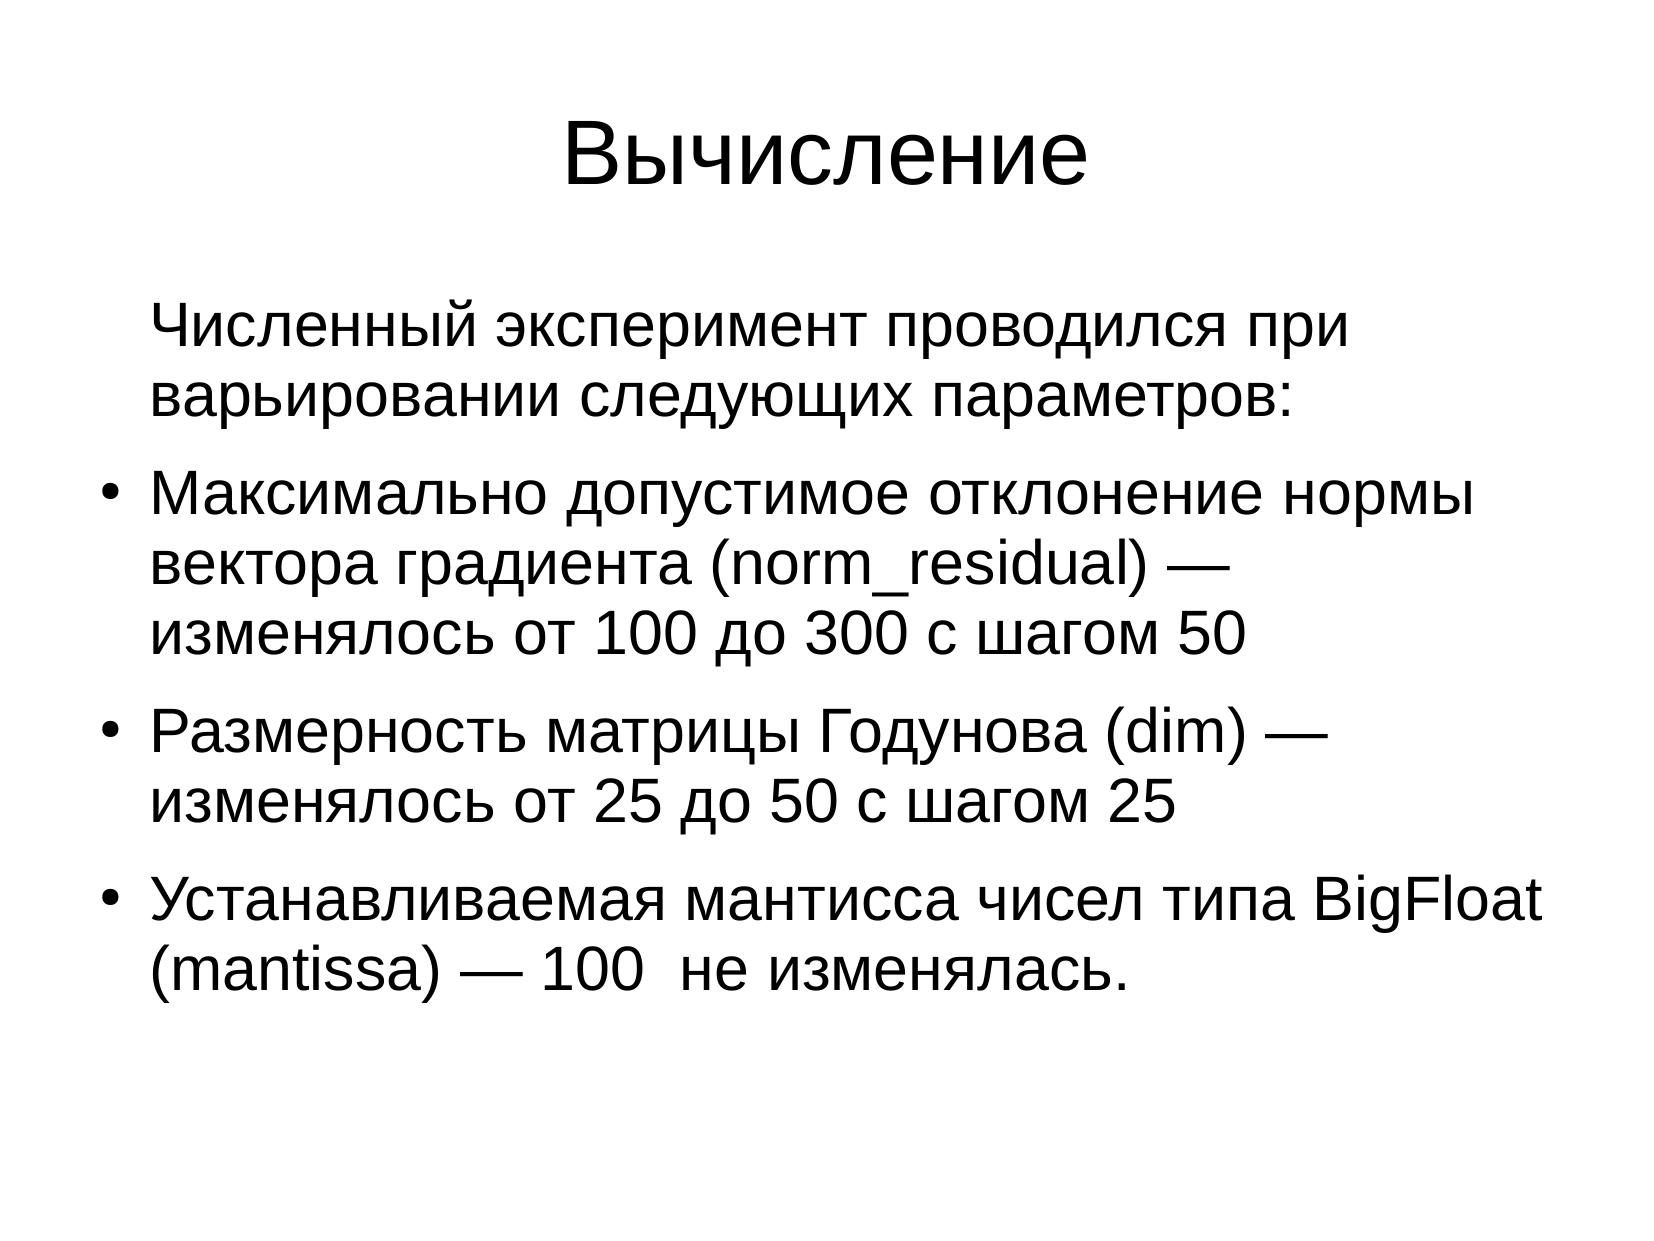

# Вычисление
Численный эксперимент проводился при варьировании следующих параметров:
Максимально допустимое отклонение нормы вектора градиента (norm_residual) — изменялось от 100 до 300 с шагом 50
Размерность матрицы Годунова (dim) — изменялось от 25 до 50 с шагом 25
Устанавливаемая мантисса чисел типа BigFloat (mantissa) — 100 не изменялась.